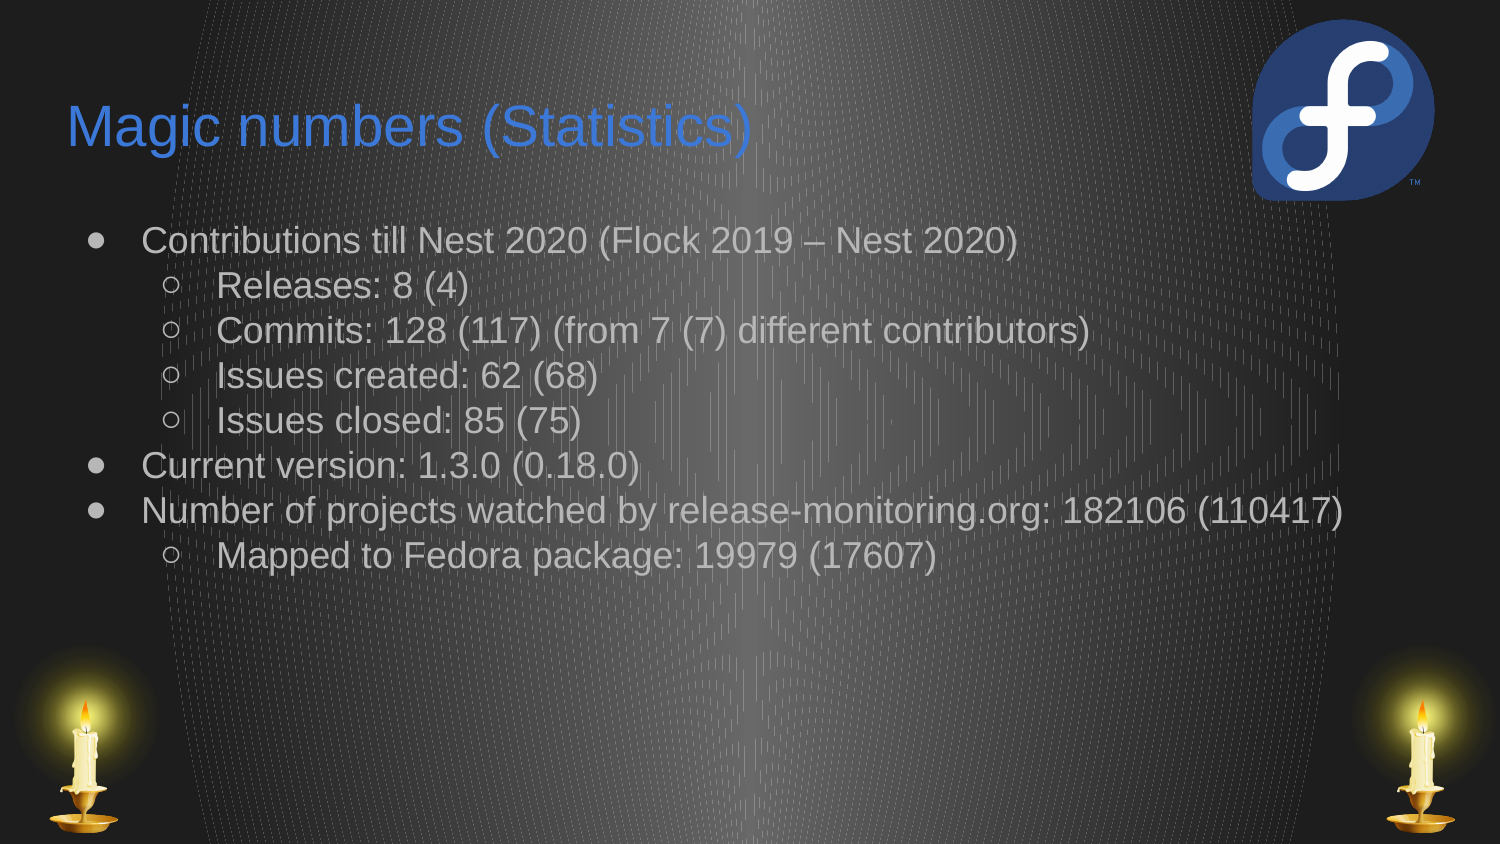

# Magic numbers (Statistics)
Contributions till Nest 2020 (Flock 2019 – Nest 2020)
Releases: 8 (4)
Commits: 128 (117) (from 7 (7) different contributors)
Issues created: 62 (68)
Issues closed: 85 (75)
Current version: 1.3.0 (0.18.0)
Number of projects watched by release-monitoring.org: 182106 (110417)
Mapped to Fedora package: 19979 (17607)